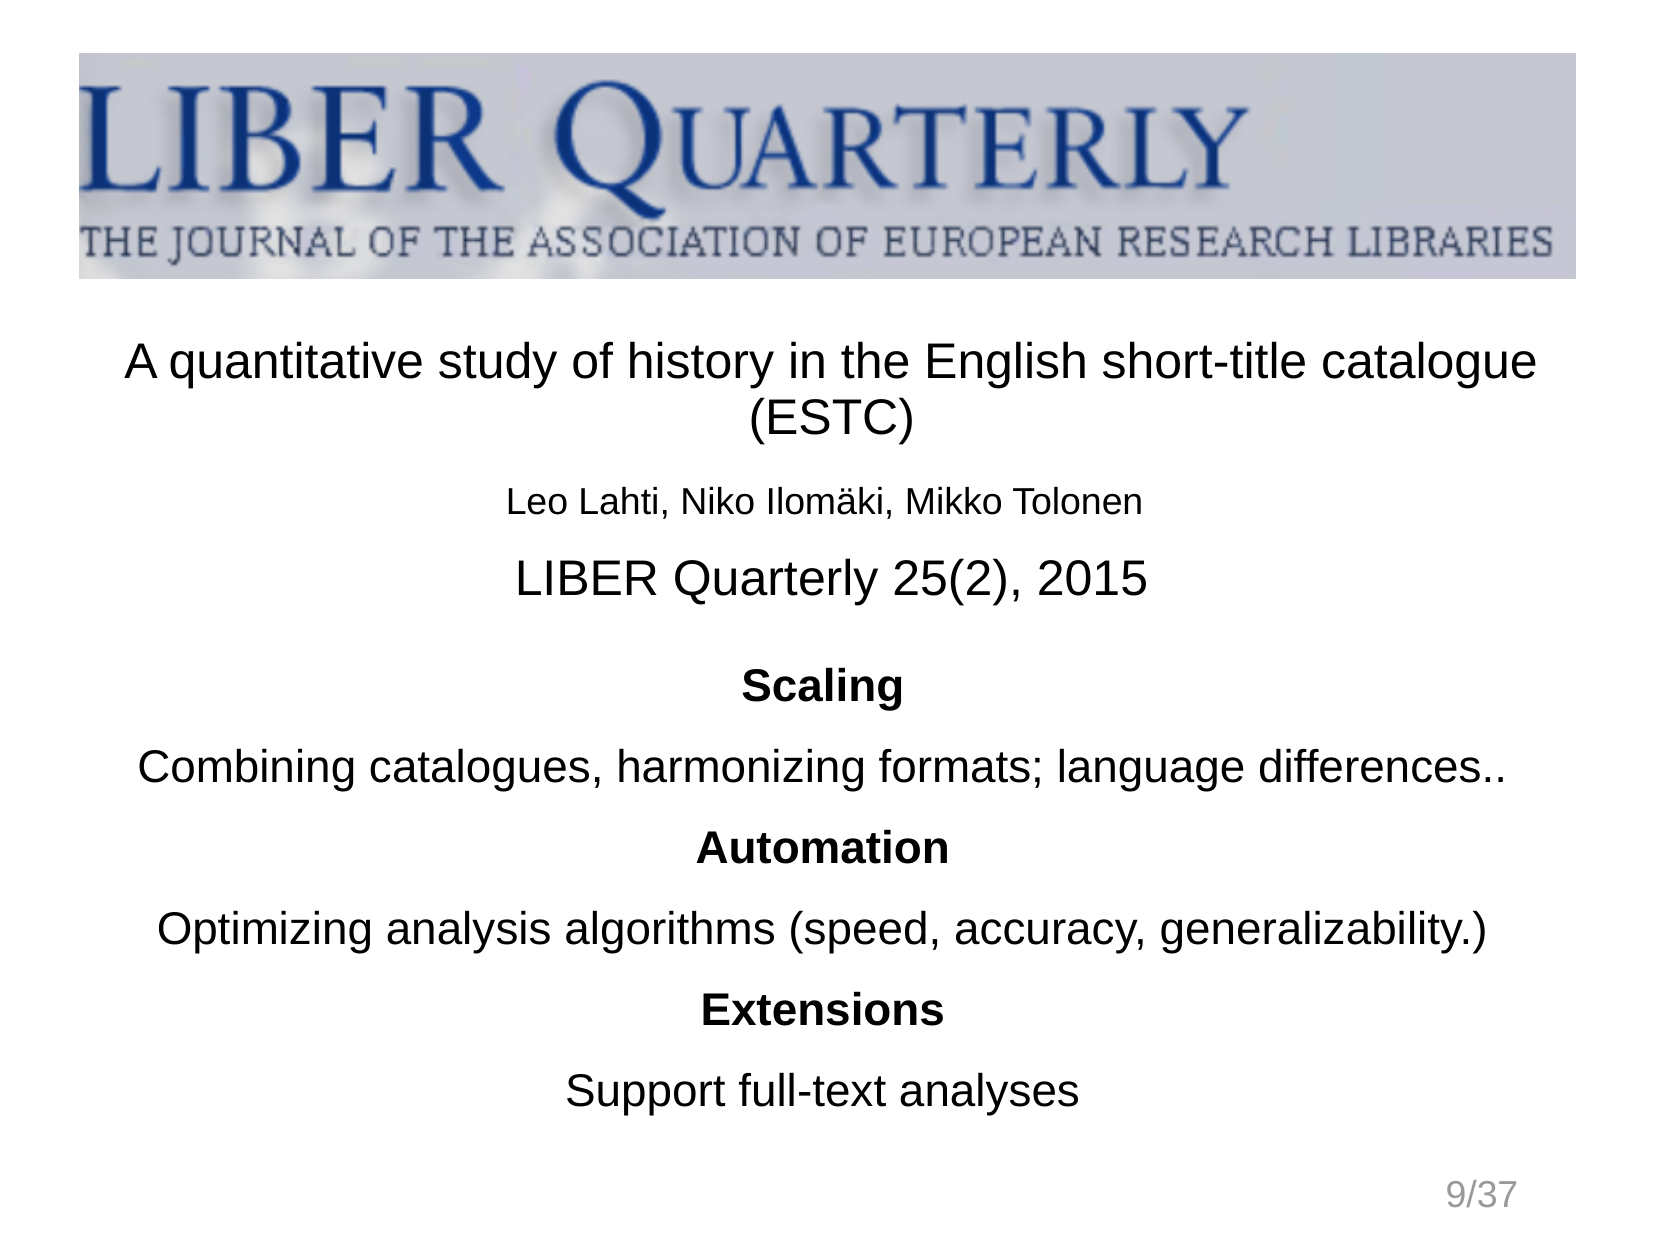

A quantitative study of history in the English short-title catalogue (ESTC)
Leo Lahti, Niko Ilomäki, Mikko Tolonen
LIBER Quarterly 25(2), 2015
# Scaling
Combining catalogues, harmonizing formats; language differences..
Automation
Optimizing analysis algorithms (speed, accuracy, generalizability.)
Extensions
Support full-text analyses